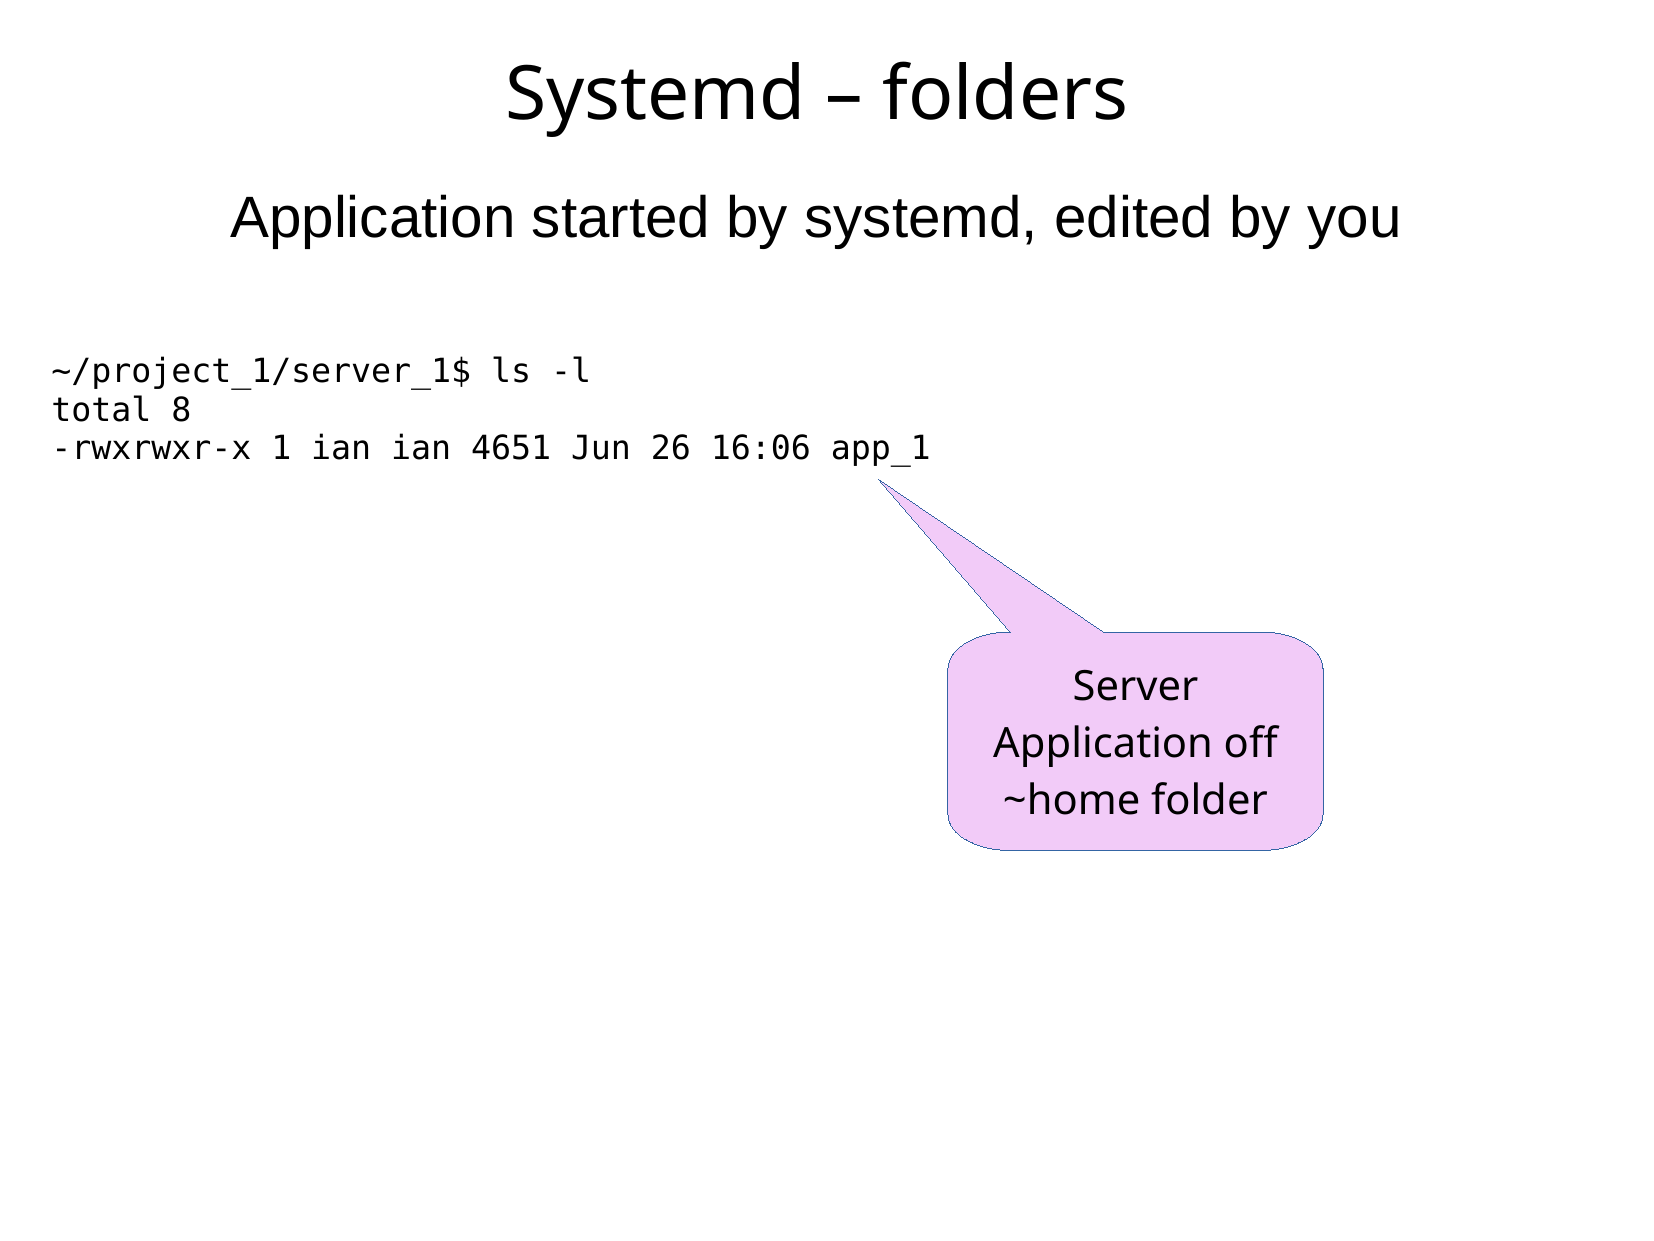

# Systemd – folders
Application started by systemd, edited by you
~/project_1/server_1$ ls -l
total 8
-rwxrwxr-x 1 ian ian 4651 Jun 26 16:06 app_1
Server Application off ~home folder